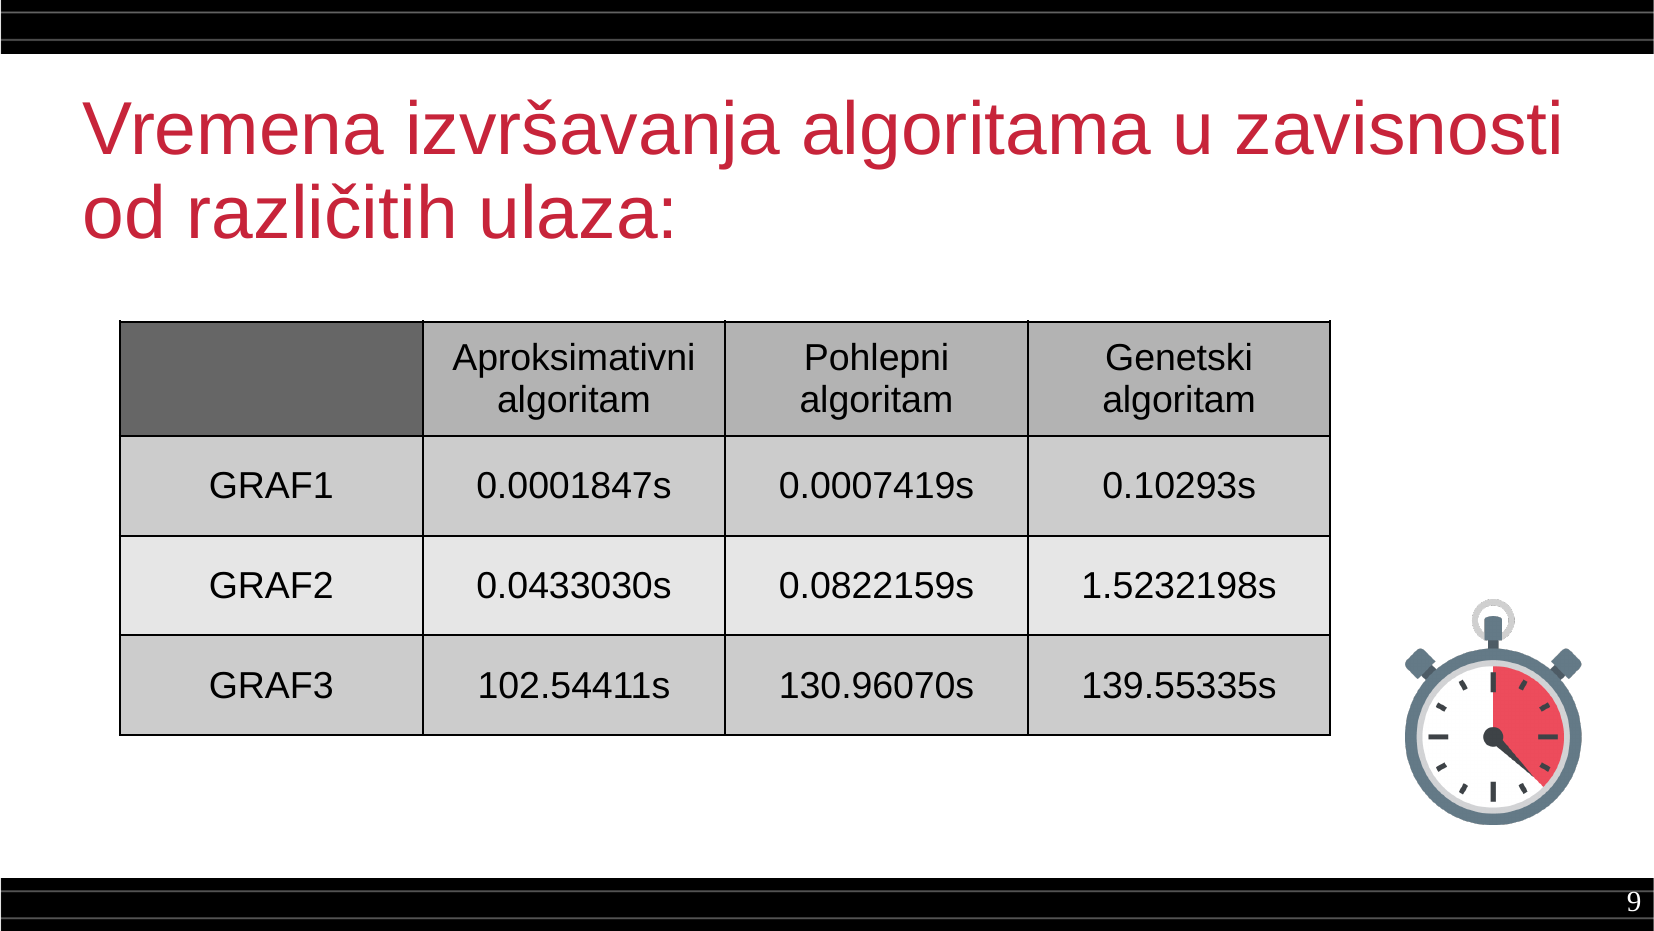

# Vremena izvršavanja algoritama u zavisnosti od različitih ulaza:
| | Aproksimativni algoritam | Pohlepni algoritam | Genetski algoritam |
| --- | --- | --- | --- |
| GRAF1 | 0.0001847s | 0.0007419s | 0.10293s |
| GRAF2 | 0.0433030s | 0.0822159s | 1.5232198s |
| GRAF3 | 102.54411s | 130.96070s | 139.55335s |